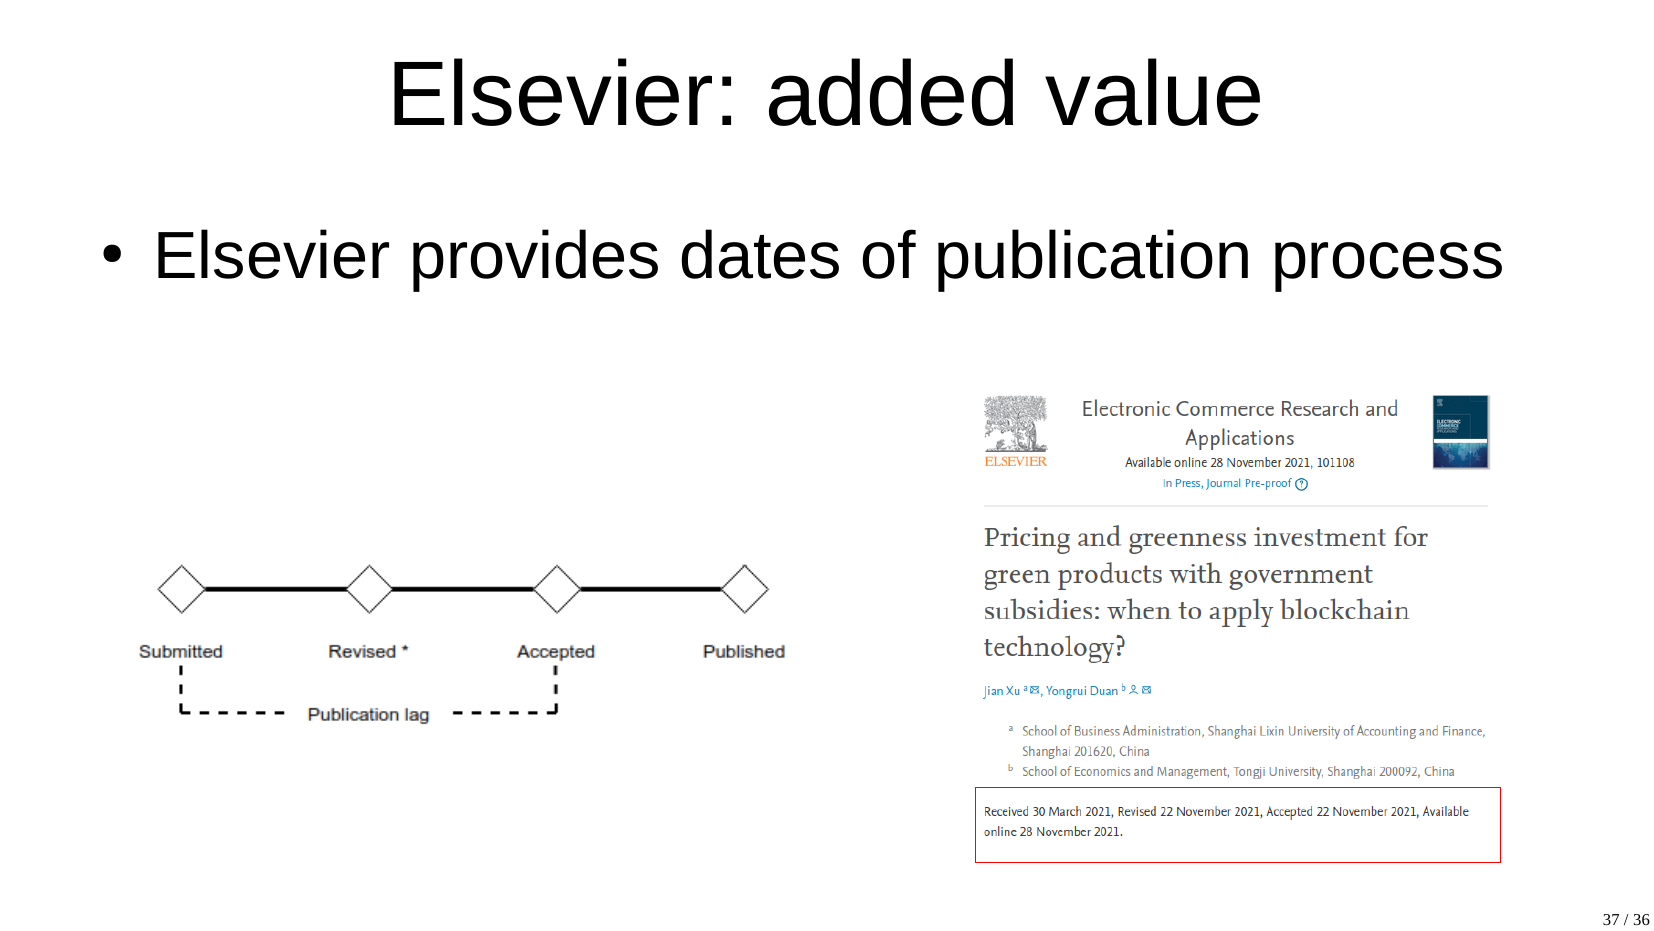

# Elsevier: added value
Elsevier provides dates of publication process
37